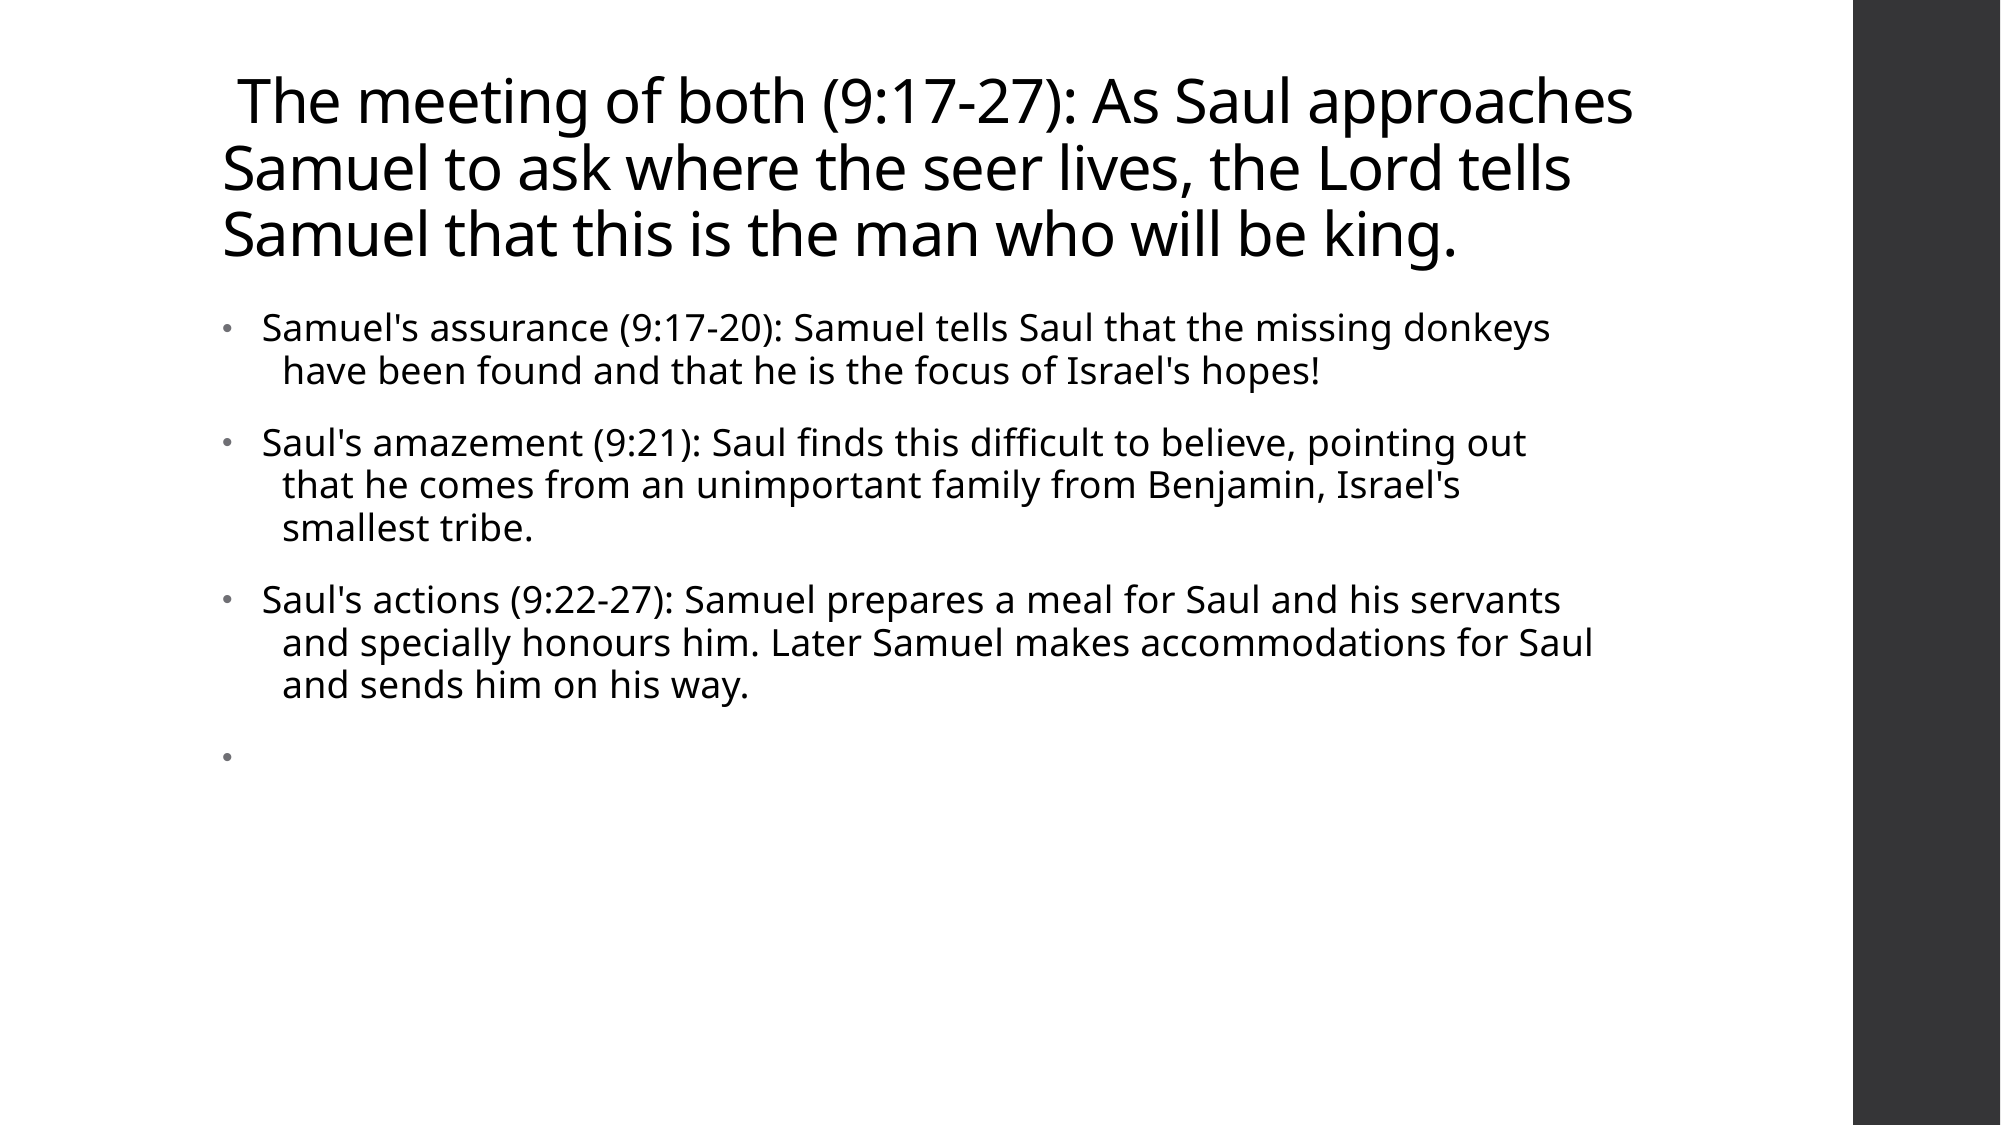

# The meeting of both (9:17-27): As Saul approaches Samuel to ask where the seer lives, the Lord tells Samuel that this is the man who will be king.
 Samuel's assurance (9:17-20): Samuel tells Saul that the missing donkeys have been found and that he is the focus of Israel's hopes!
 Saul's amazement (9:21): Saul finds this difficult to believe, pointing out that he comes from an unimportant family from Benjamin, Israel's smallest tribe.
 Saul's actions (9:22-27): Samuel prepares a meal for Saul and his servants and specially honours him. Later Samuel makes accommodations for Saul and sends him on his way.